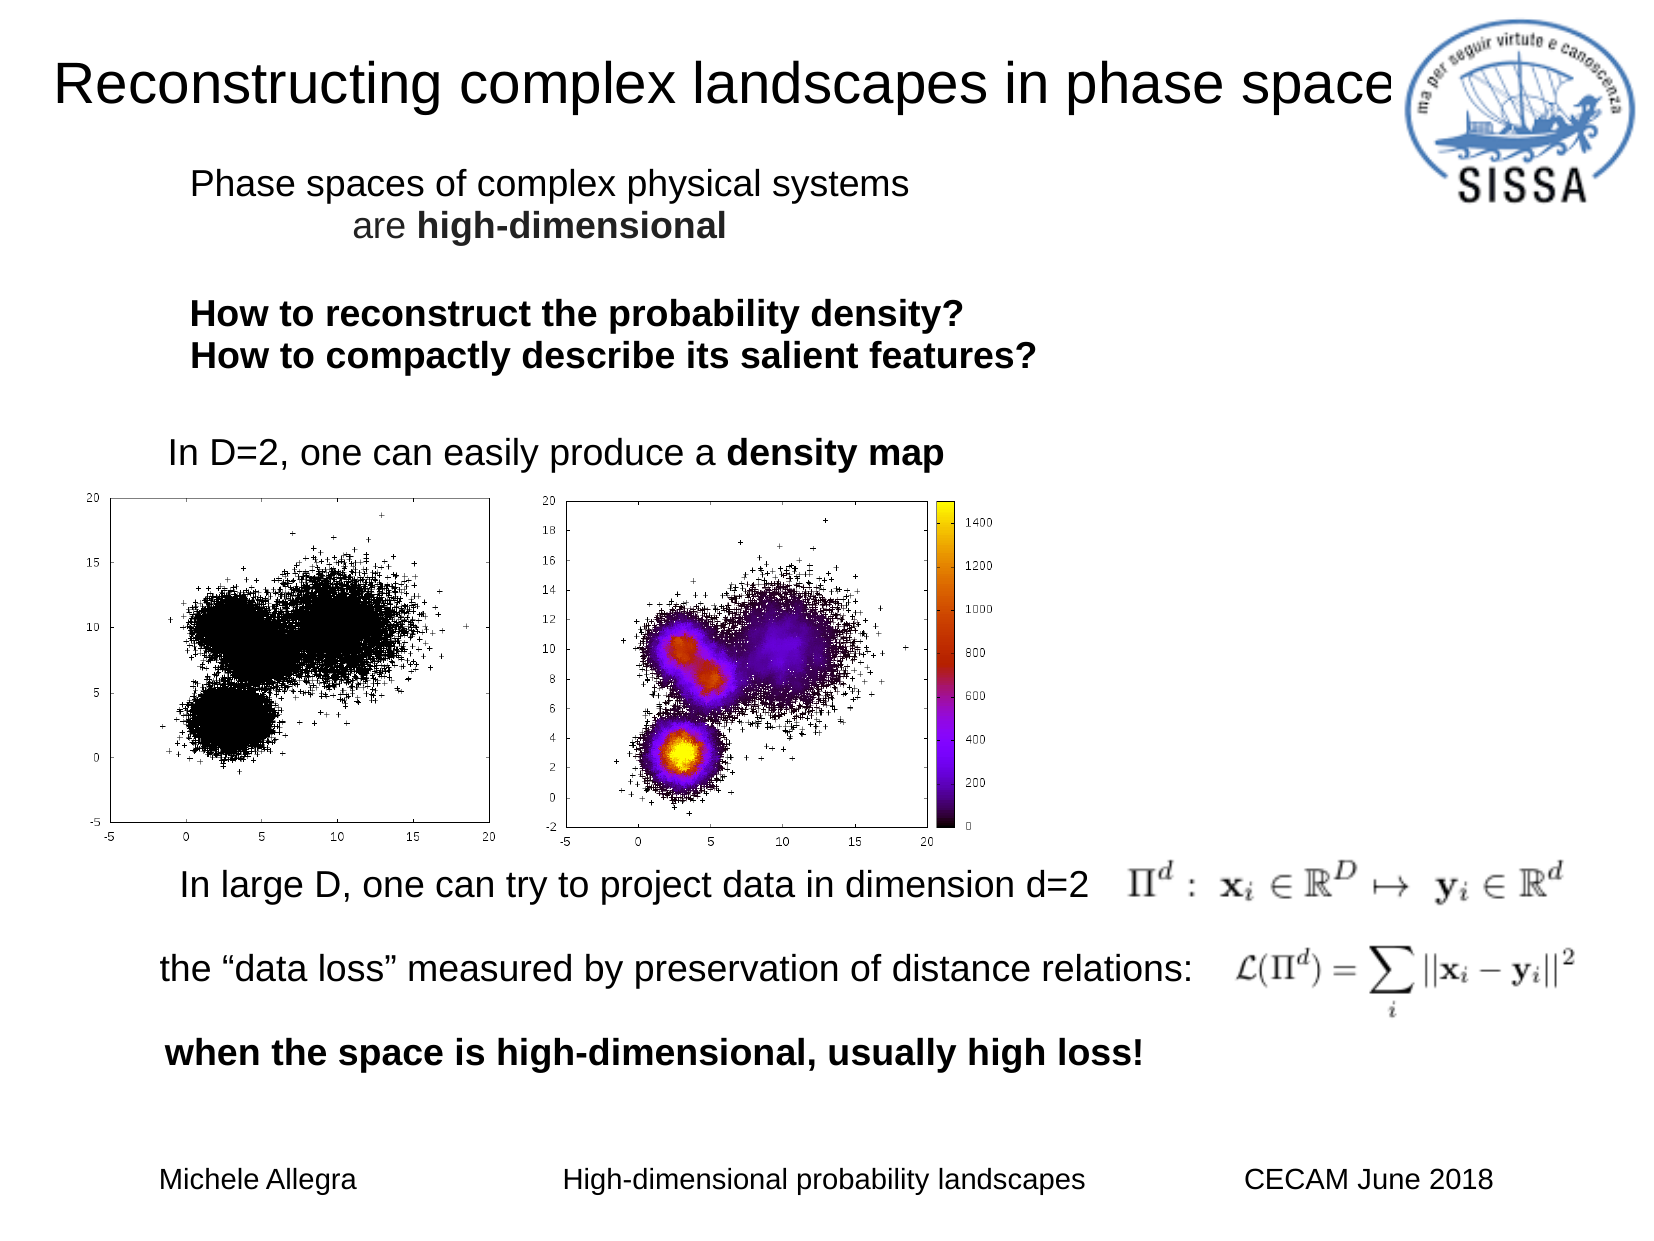

# Reconstructing complex landscapes in phase space
Phase spaces of complex physical systems
are high-dimensional
How to reconstruct the probability density?
How to compactly describe its salient features?
In D=2, one can easily produce a density map
In large D, one can try to project data in dimension d=2 :
the “data loss” measured by preservation of distance relations:
 when the space is high-dimensional, usually high loss!
Michele Allegra High-dimensional probability landscapes CECAM June 2018